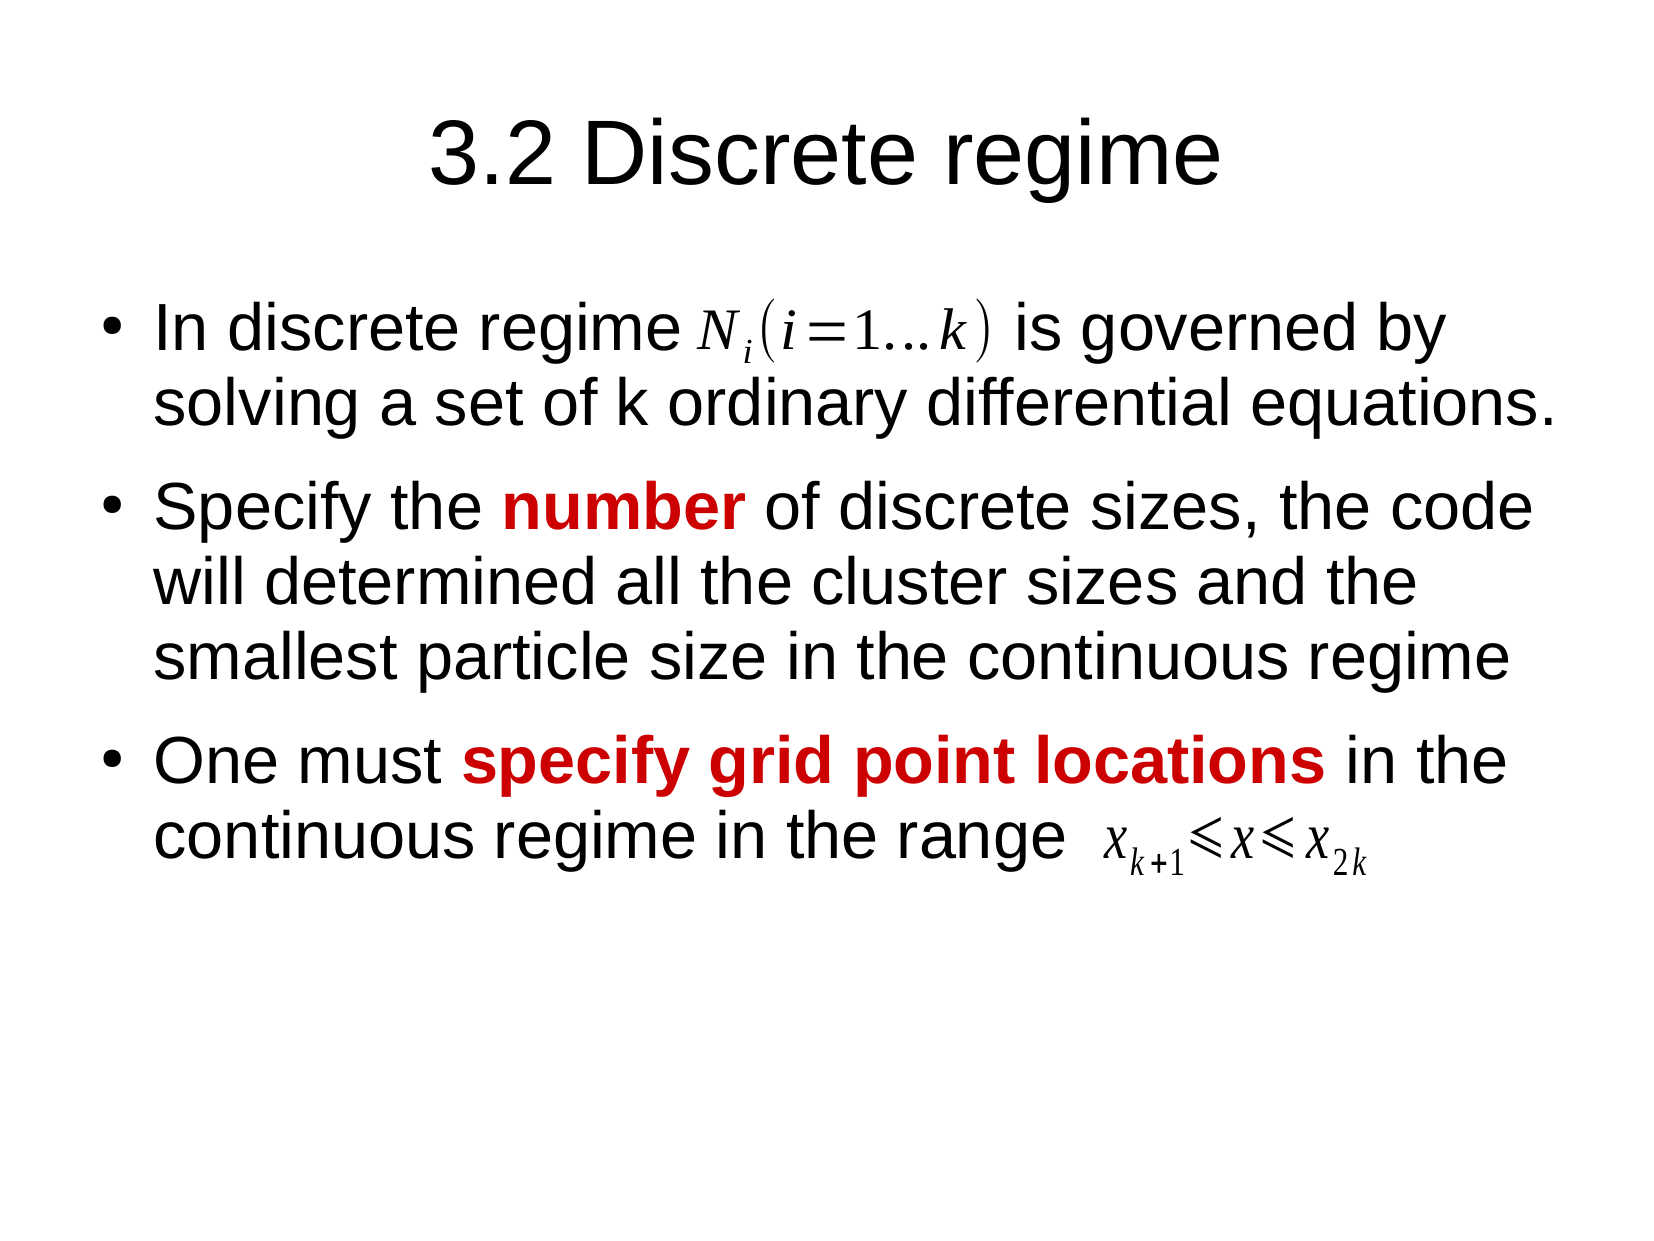

# 3.2 Discrete regime
In discrete regime is governed by solving a set of k ordinary differential equations.
Specify the number of discrete sizes, the code will determined all the cluster sizes and the smallest particle size in the continuous regime
One must specify grid point locations in the continuous regime in the range